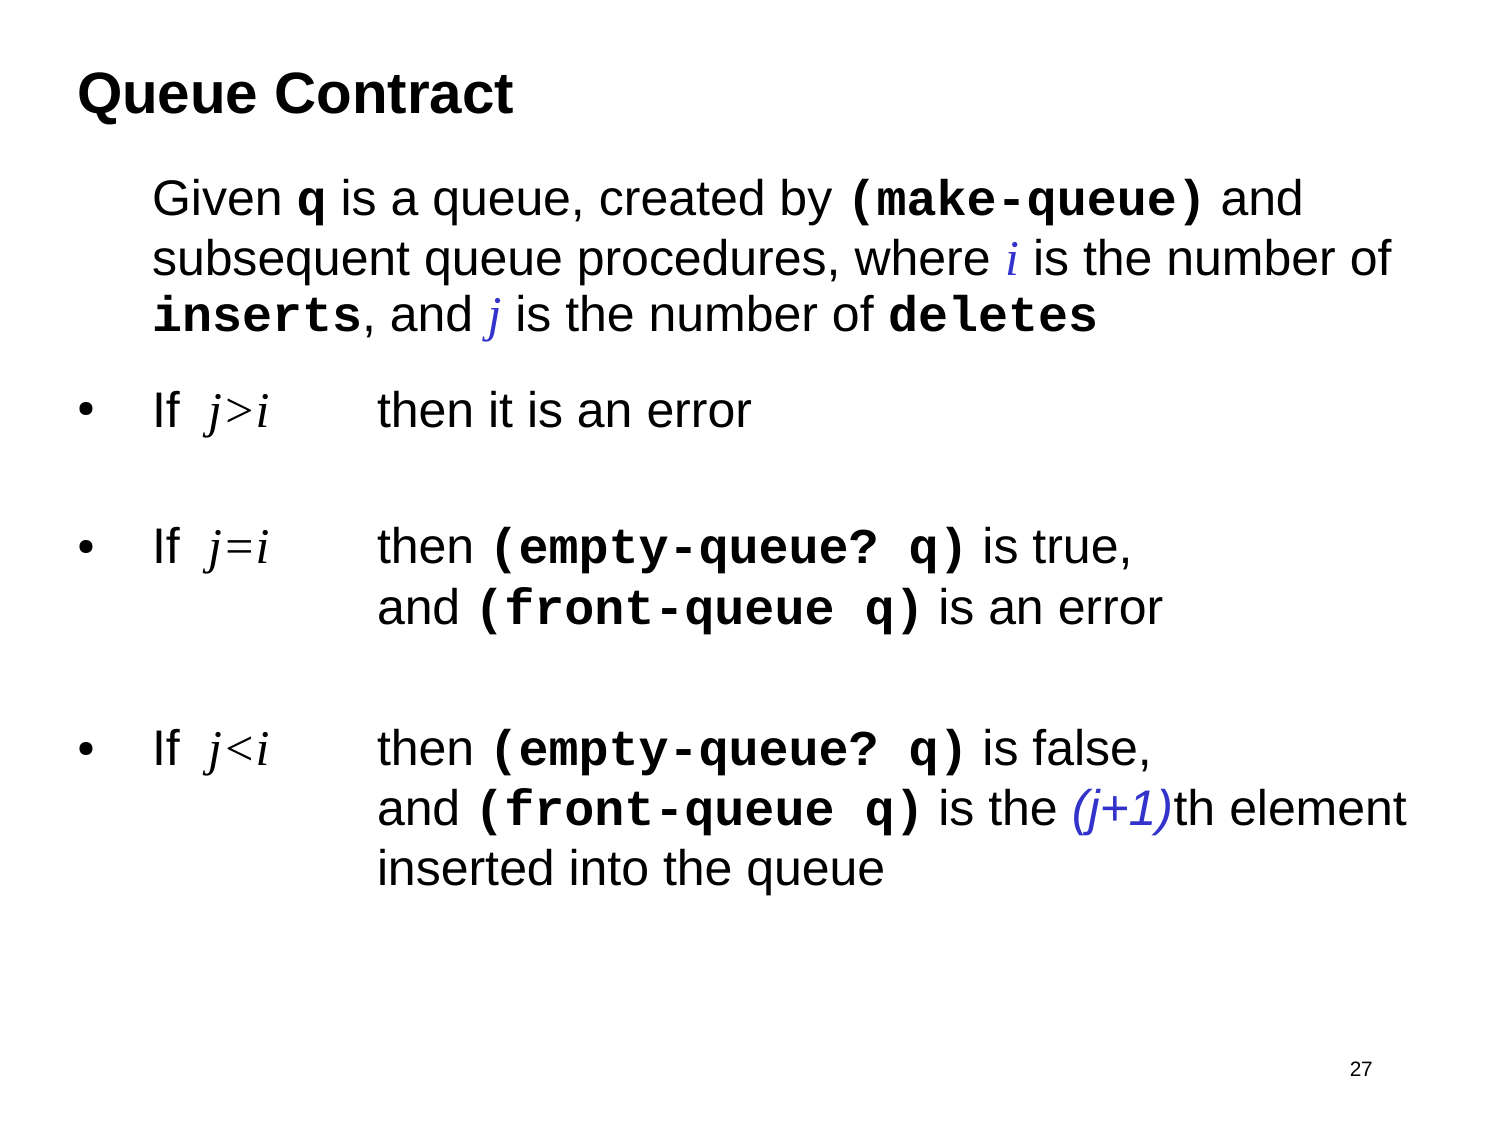

# Queue Contract
Given q is a queue, created by (make-queue) and subsequent queue procedures, where i is the number of inserts, and j is the number of deletes
If j>i 	then it is an error
If j=i 	then (empty-queue? q) is true,
		and (front-queue q) is an error
If j<i 	then (empty-queue? q) is false,
		and (front-queue q) is the (j+1)th element
		inserted into the queue
27